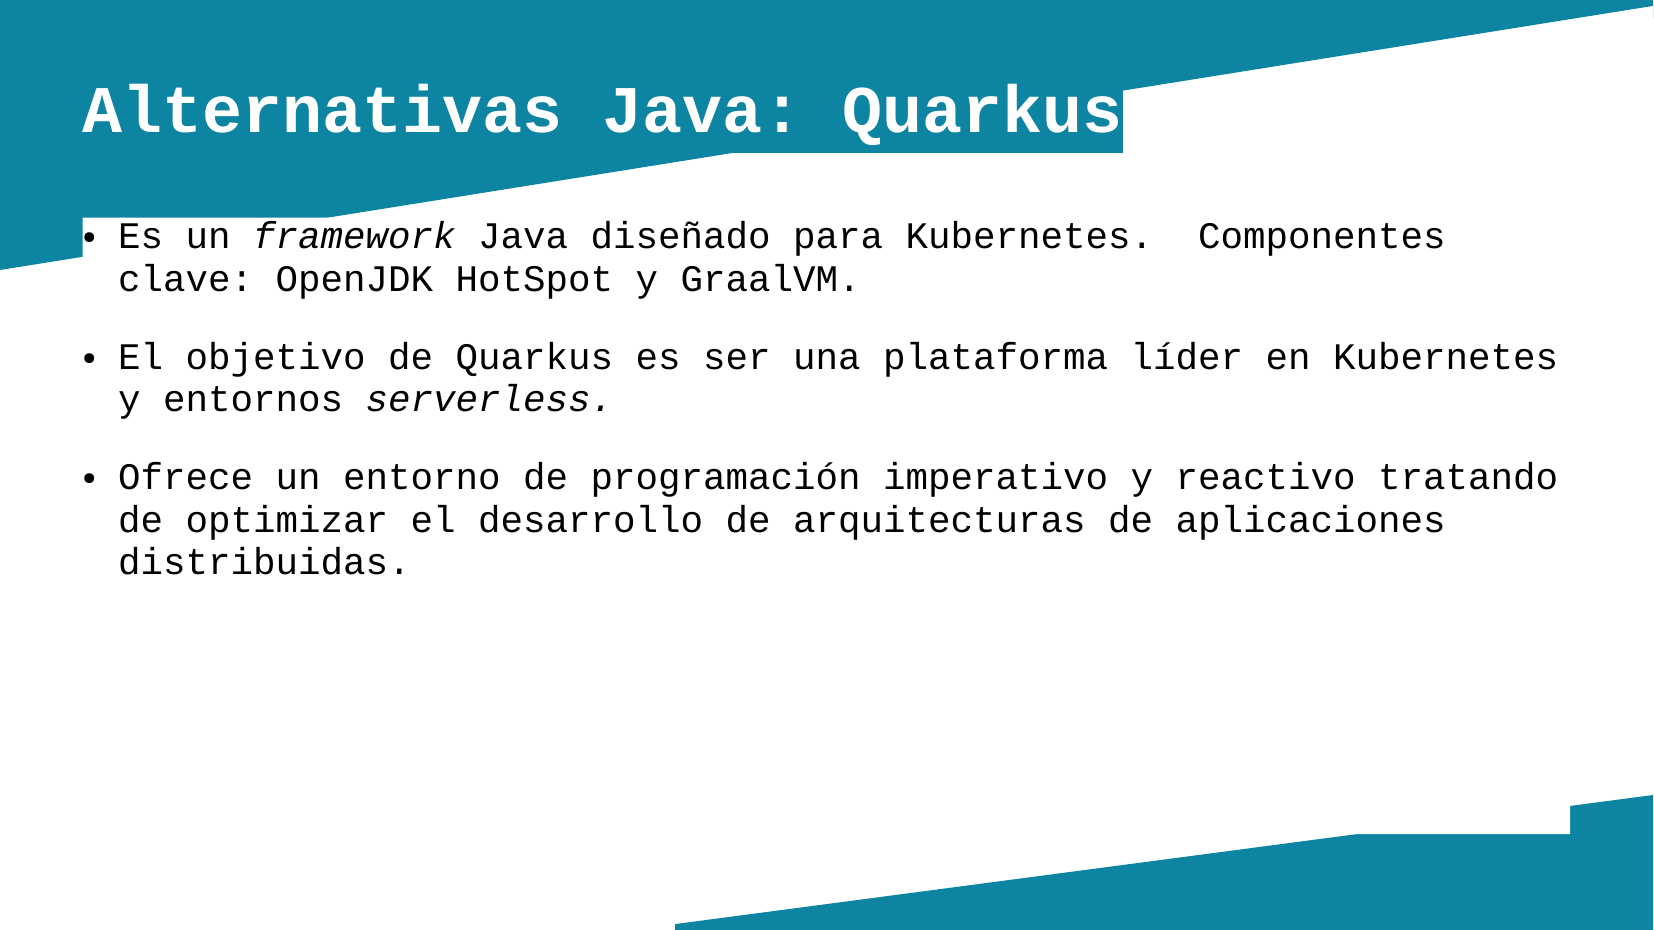

# Alternativas Java: Quarkus
Es un framework Java diseñado para Kubernetes. Componentes clave: OpenJDK HotSpot y GraalVM.
El objetivo de Quarkus es ser una plataforma líder en Kubernetes y entornos serverless.
Ofrece un entorno de programación imperativo y reactivo tratando de optimizar el desarrollo de arquitecturas de aplicaciones distribuidas.